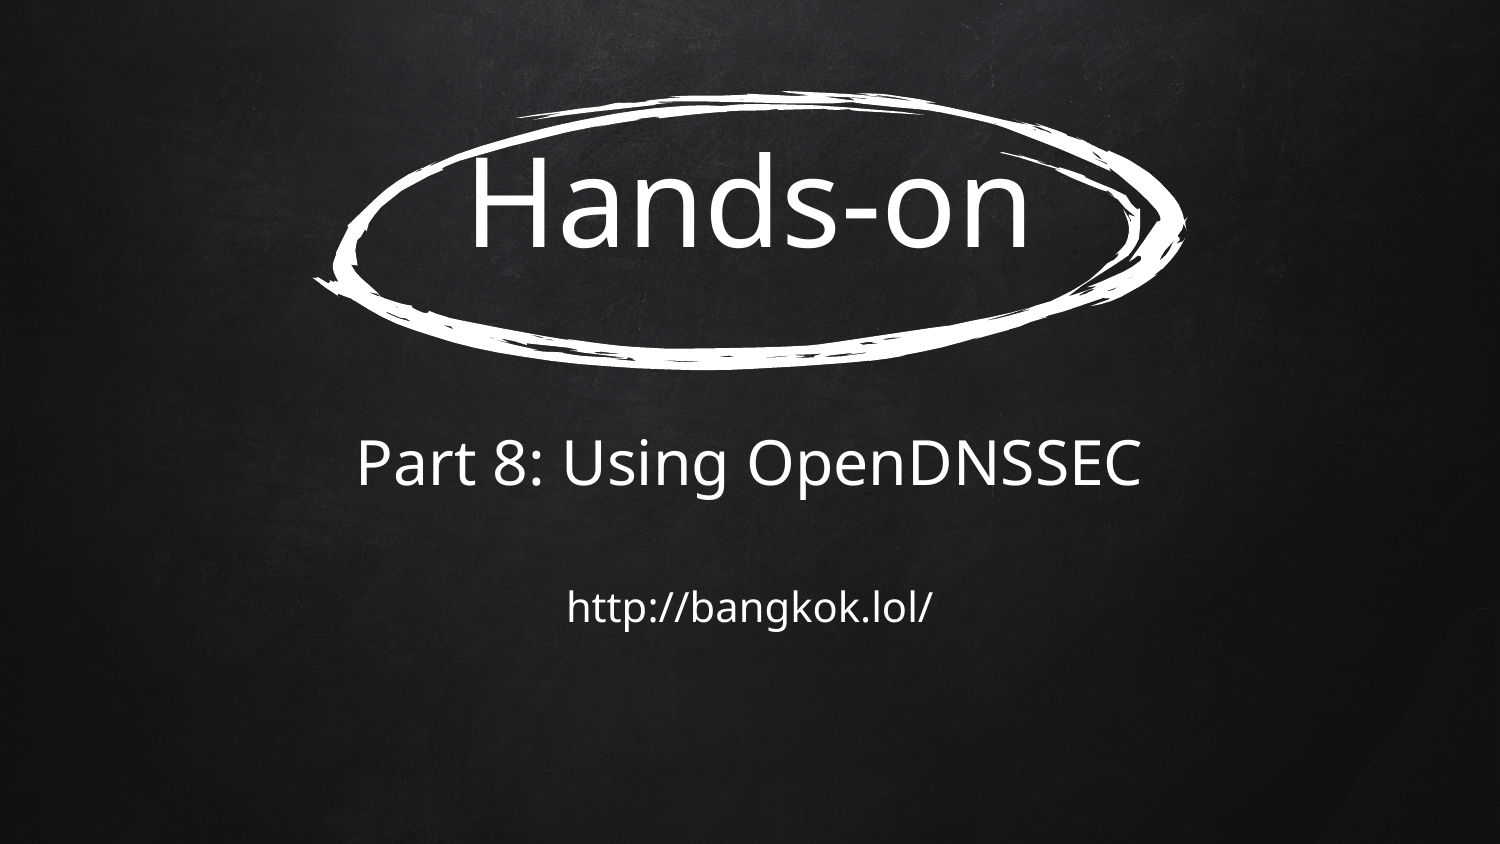

# Hands-on Part 8: Using OpenDNSSEC
http://bangkok.lol/